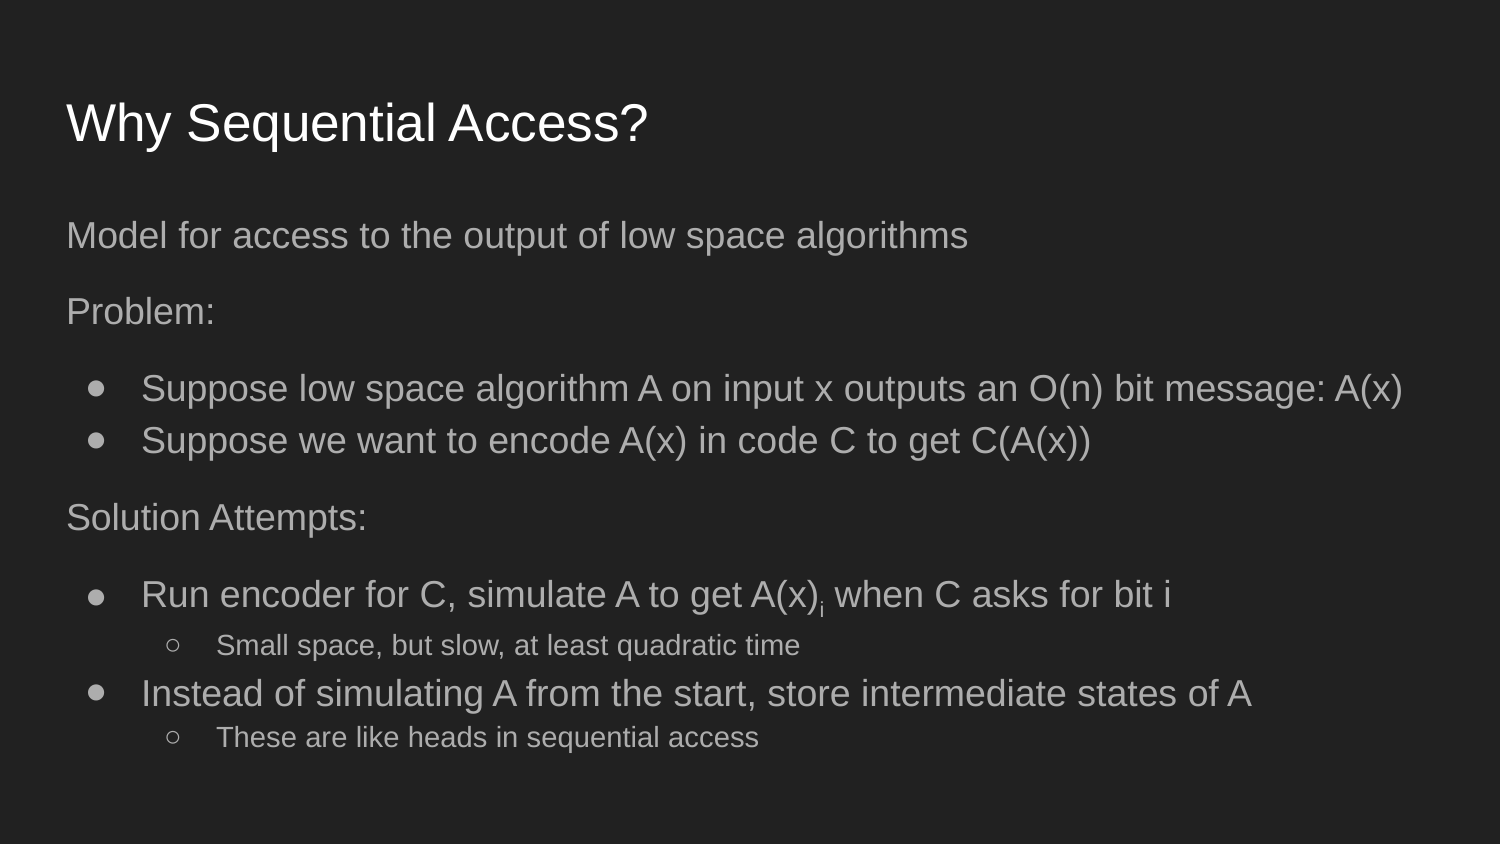

# Why Sequential Access?
Model for access to the output of low space algorithms
Problem:
Suppose low space algorithm A on input x outputs an O(n) bit message: A(x)
Suppose we want to encode A(x) in code C to get C(A(x))
Solution Attempts:
Run encoder for C, simulate A to get A(x)i when C asks for bit i
Small space, but slow, at least quadratic time
Instead of simulating A from the start, store intermediate states of A
These are like heads in sequential access